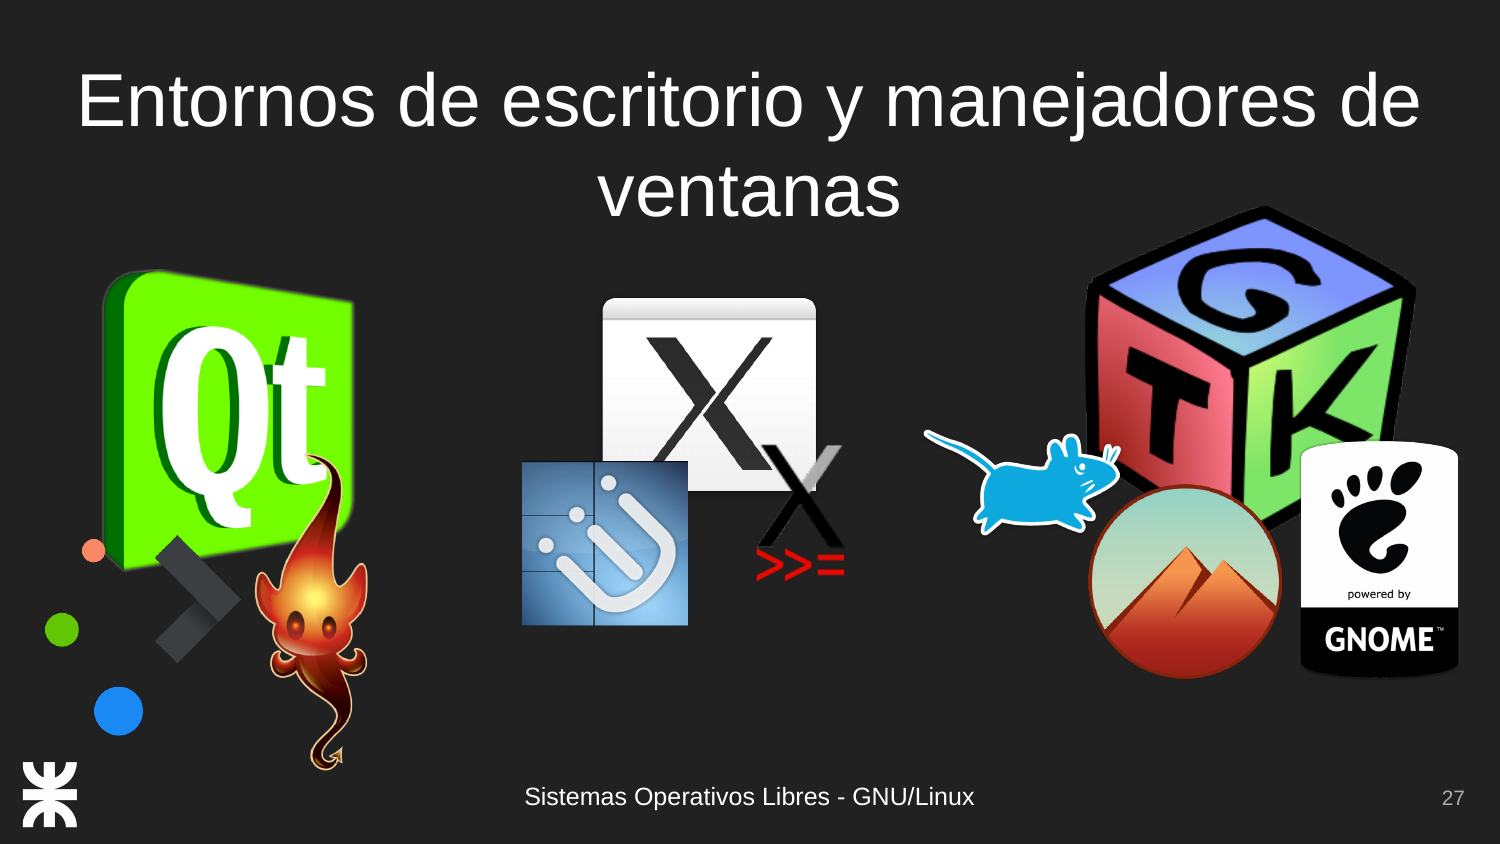

# Entornos de escritorio y manejadores de ventanas
Sistemas Operativos Libres - GNU/Linux